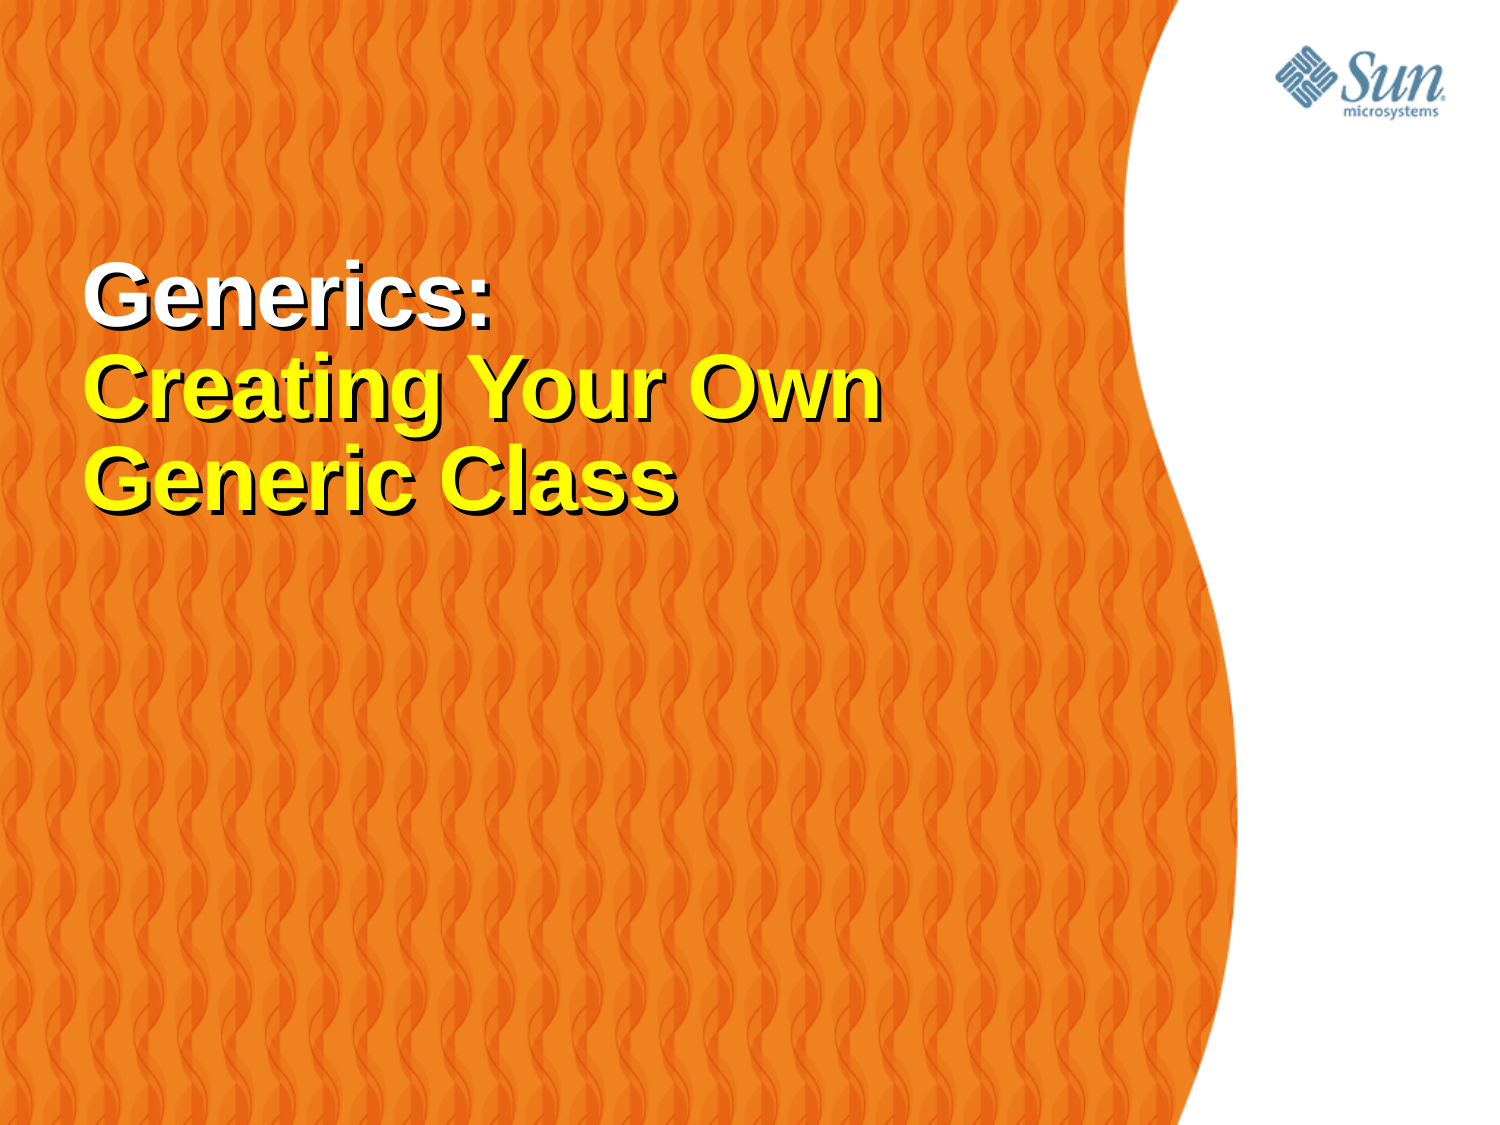

# Generics: Creating Your Own Generic Class